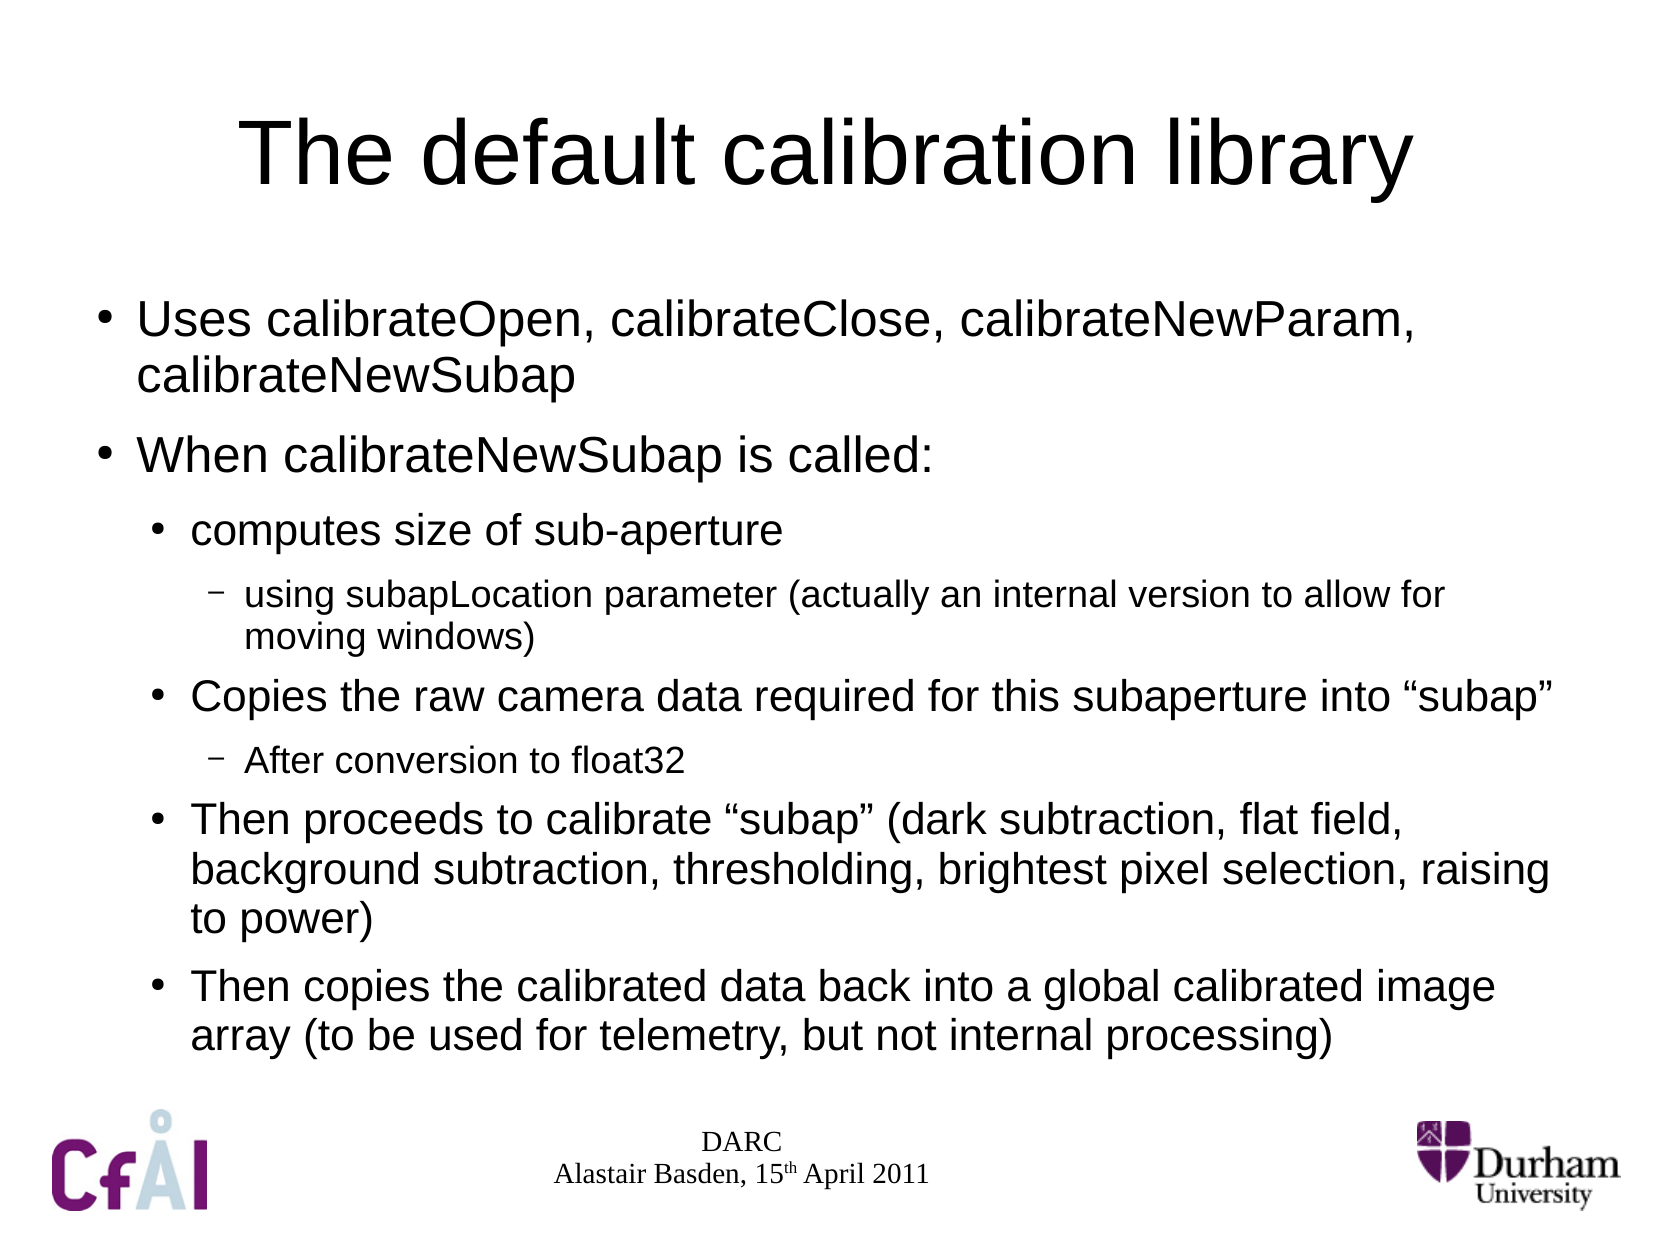

# The default calibration library
Uses calibrateOpen, calibrateClose, calibrateNewParam, calibrateNewSubap
When calibrateNewSubap is called:
computes size of sub-aperture
using subapLocation parameter (actually an internal version to allow for moving windows)
Copies the raw camera data required for this subaperture into “subap”
After conversion to float32
Then proceeds to calibrate “subap” (dark subtraction, flat field, background subtraction, thresholding, brightest pixel selection, raising to power)
Then copies the calibrated data back into a global calibrated image array (to be used for telemetry, but not internal processing)